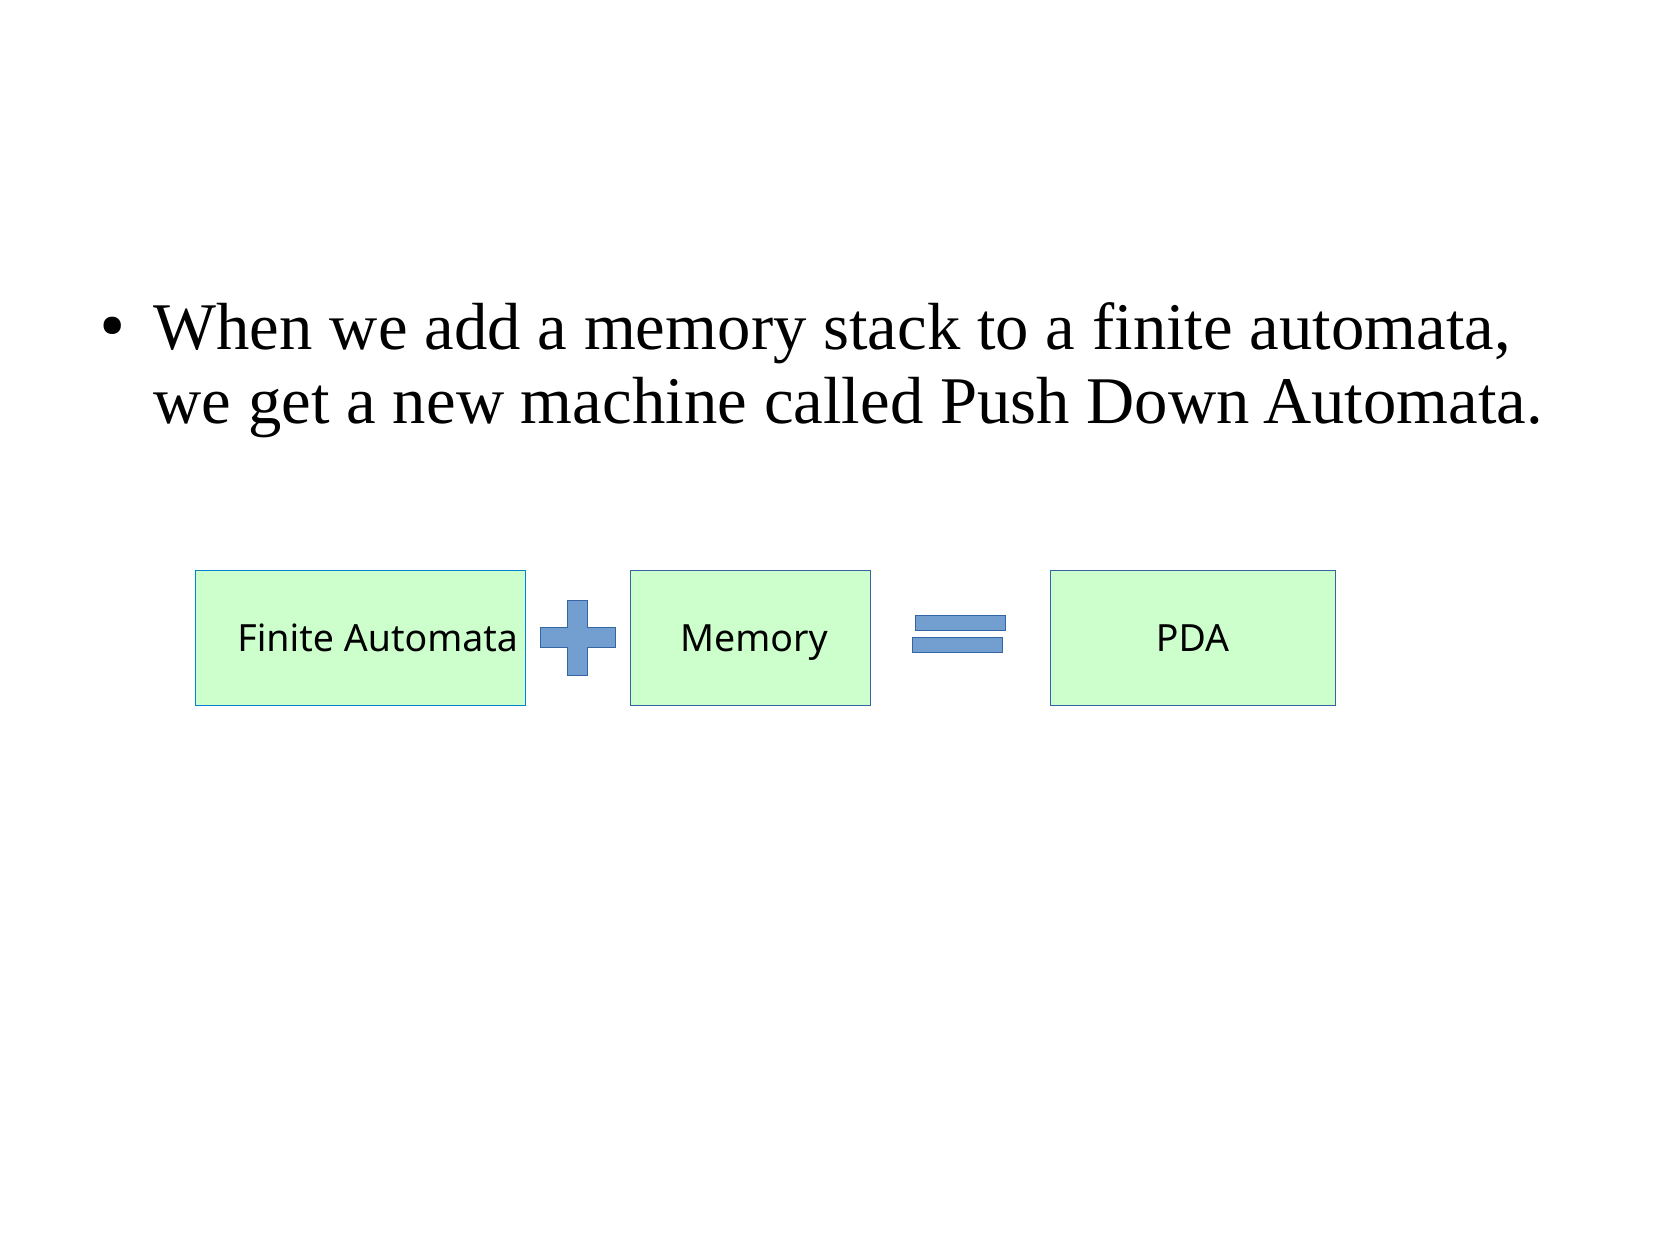

#
When we add a memory stack to a finite automata, we get a new machine called Push Down Automata.
Finite Automata
Memory
PDA